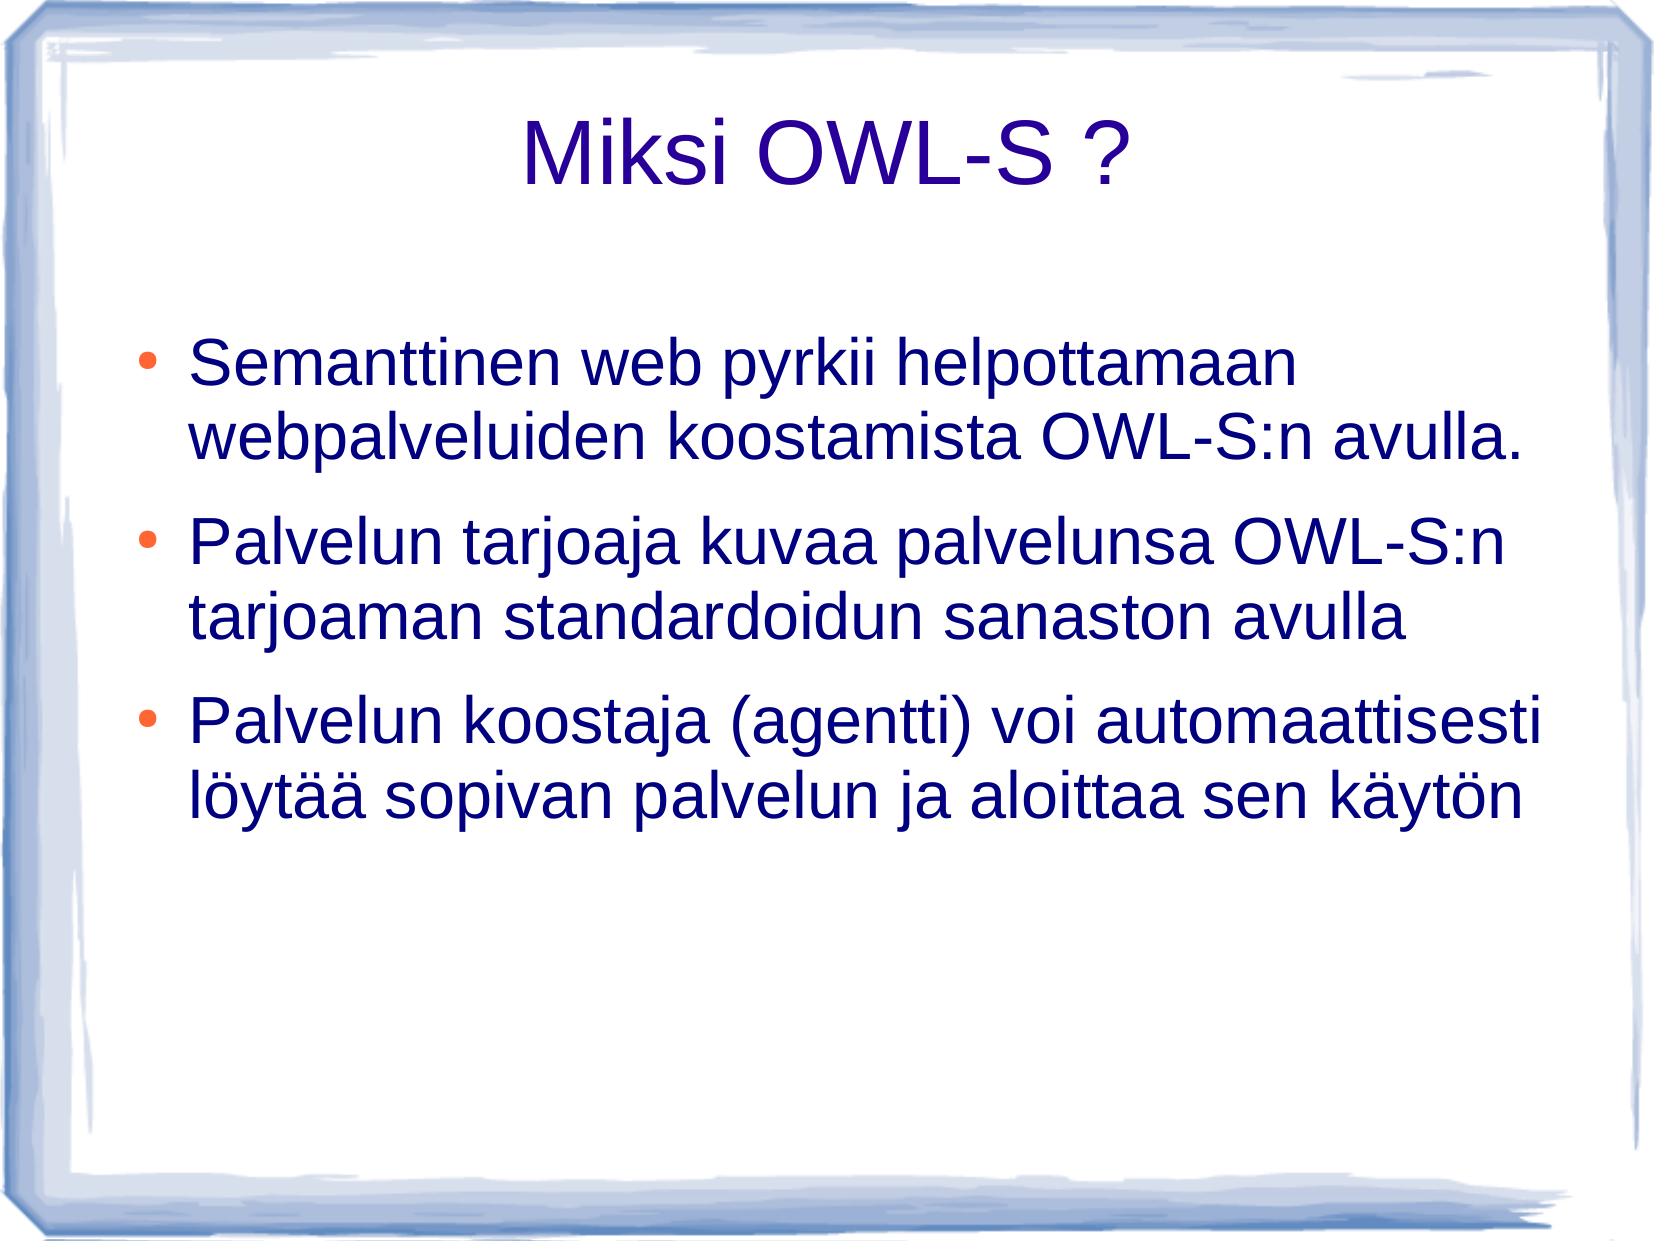

# Miksi OWL-S ?
Semanttinen web pyrkii helpottamaan webpalveluiden koostamista OWL-S:n avulla.
Palvelun tarjoaja kuvaa palvelunsa OWL-S:n tarjoaman standardoidun sanaston avulla
Palvelun koostaja (agentti) voi automaattisesti löytää sopivan palvelun ja aloittaa sen käytön